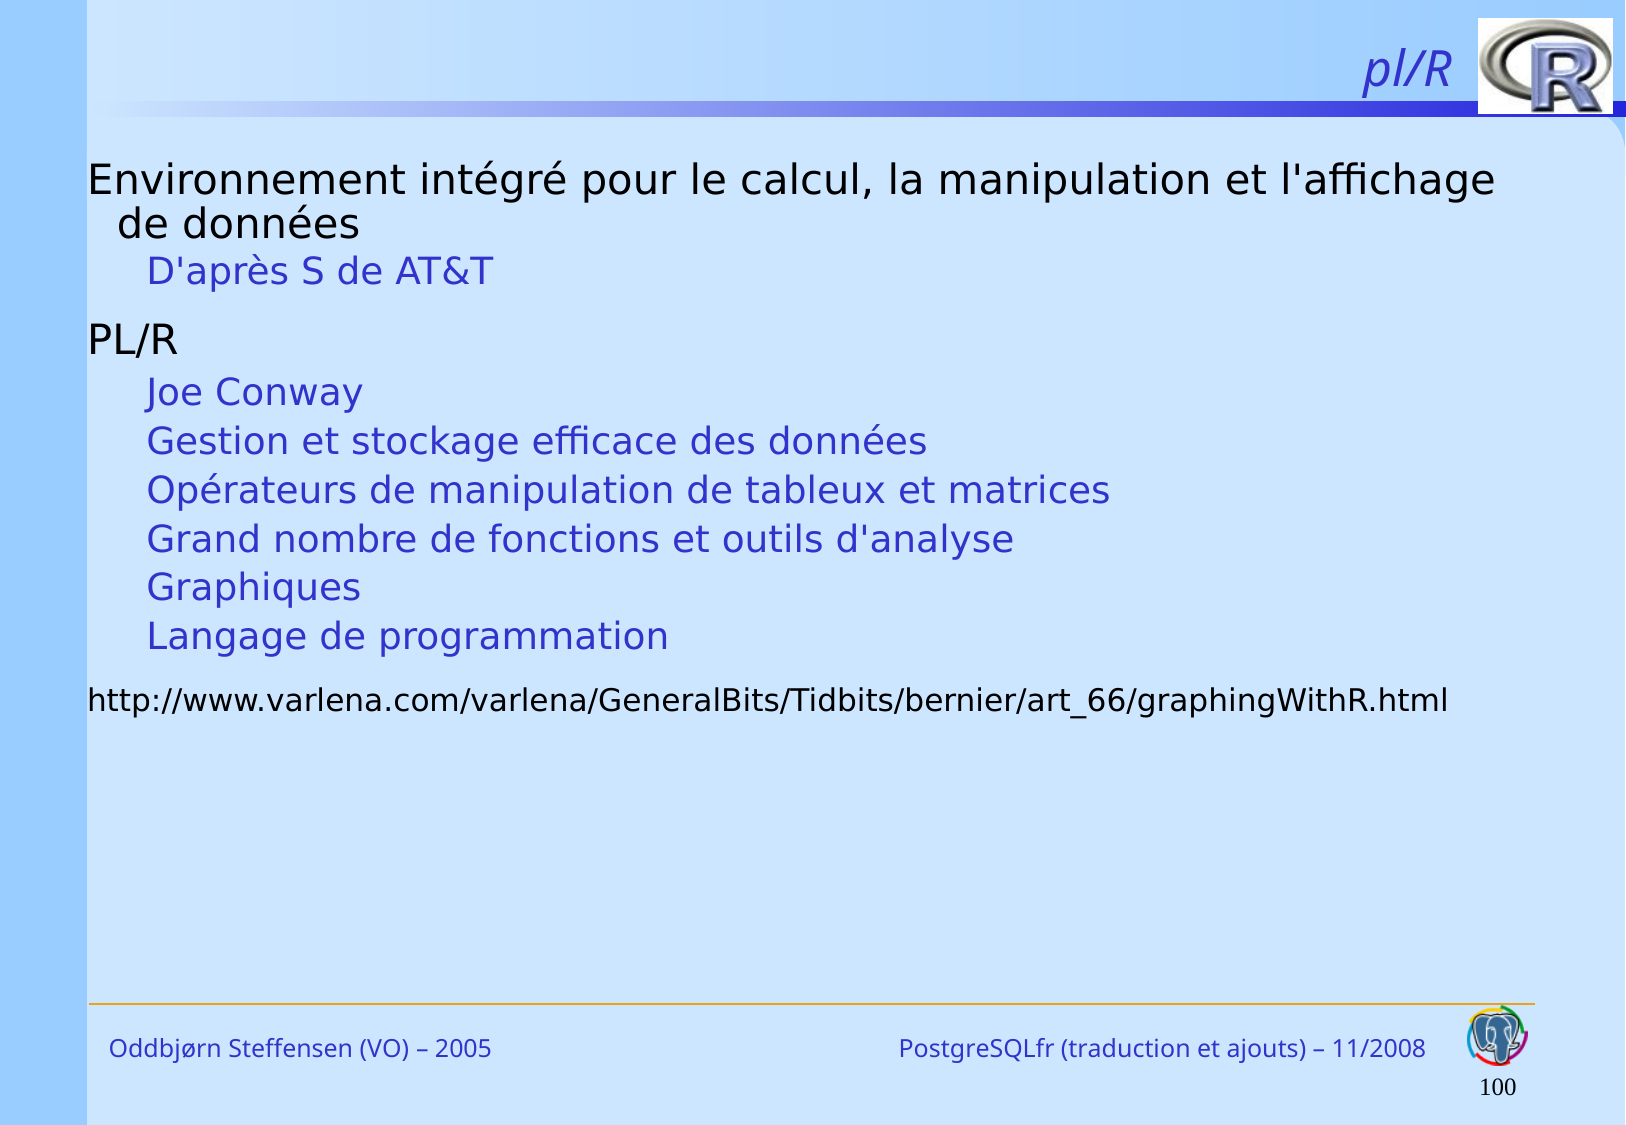

# pl/R
Environnement intégré pour le calcul, la manipulation et l'affichage de données
D'après S de AT&T
PL/R
Joe Conway
Gestion et stockage efficace des données
Opérateurs de manipulation de tableux et matrices
Grand nombre de fonctions et outils d'analyse
Graphiques
Langage de programmation
http://www.varlena.com/varlena/GeneralBits/Tidbits/bernier/art_66/graphingWithR.html